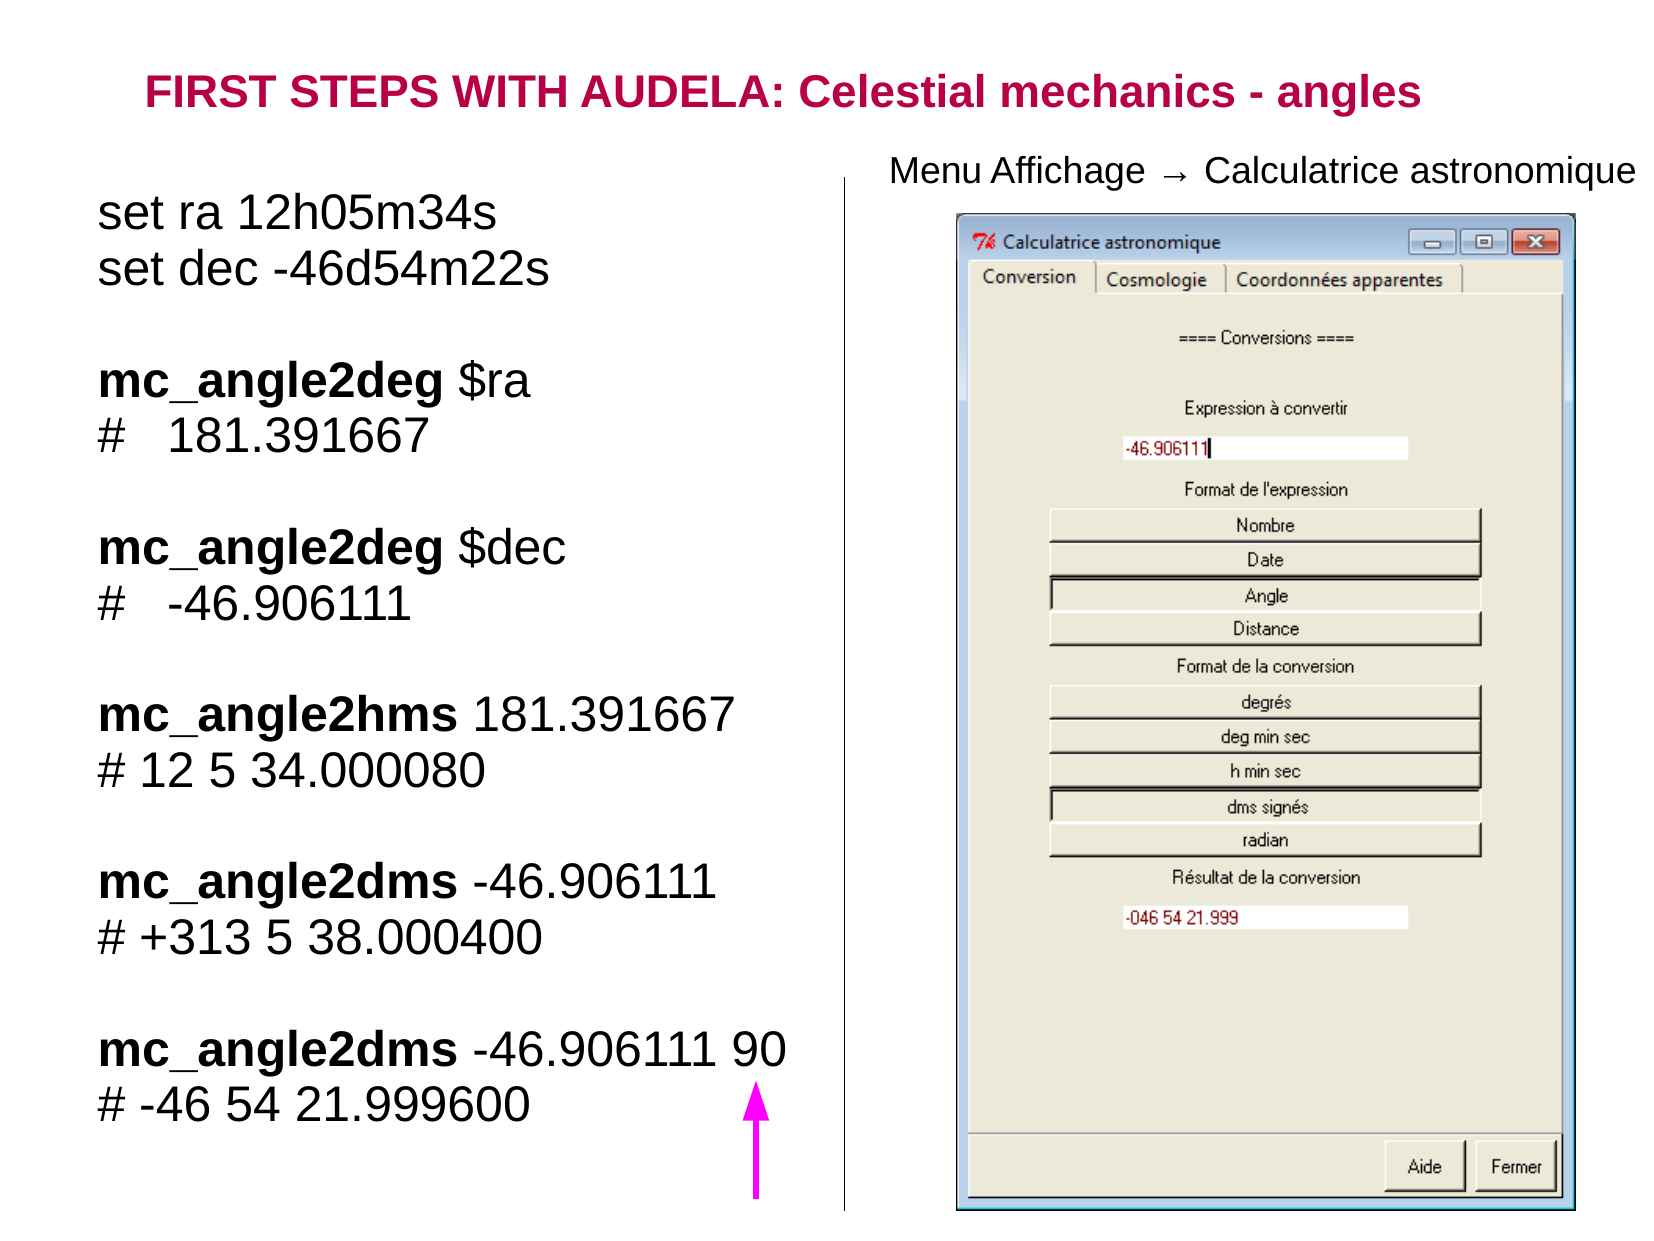

FIRST STEPS WITH AUDELA: Celestial mechanics - angles
Menu Affichage → Calculatrice astronomique
set ra 12h05m34s
set dec -46d54m22s
mc_angle2deg $ra
# 181.391667
mc_angle2deg $dec
# -46.906111
mc_angle2hms 181.391667
# 12 5 34.000080
mc_angle2dms -46.906111
# +313 5 38.000400
mc_angle2dms -46.906111 90
# -46 54 21.999600